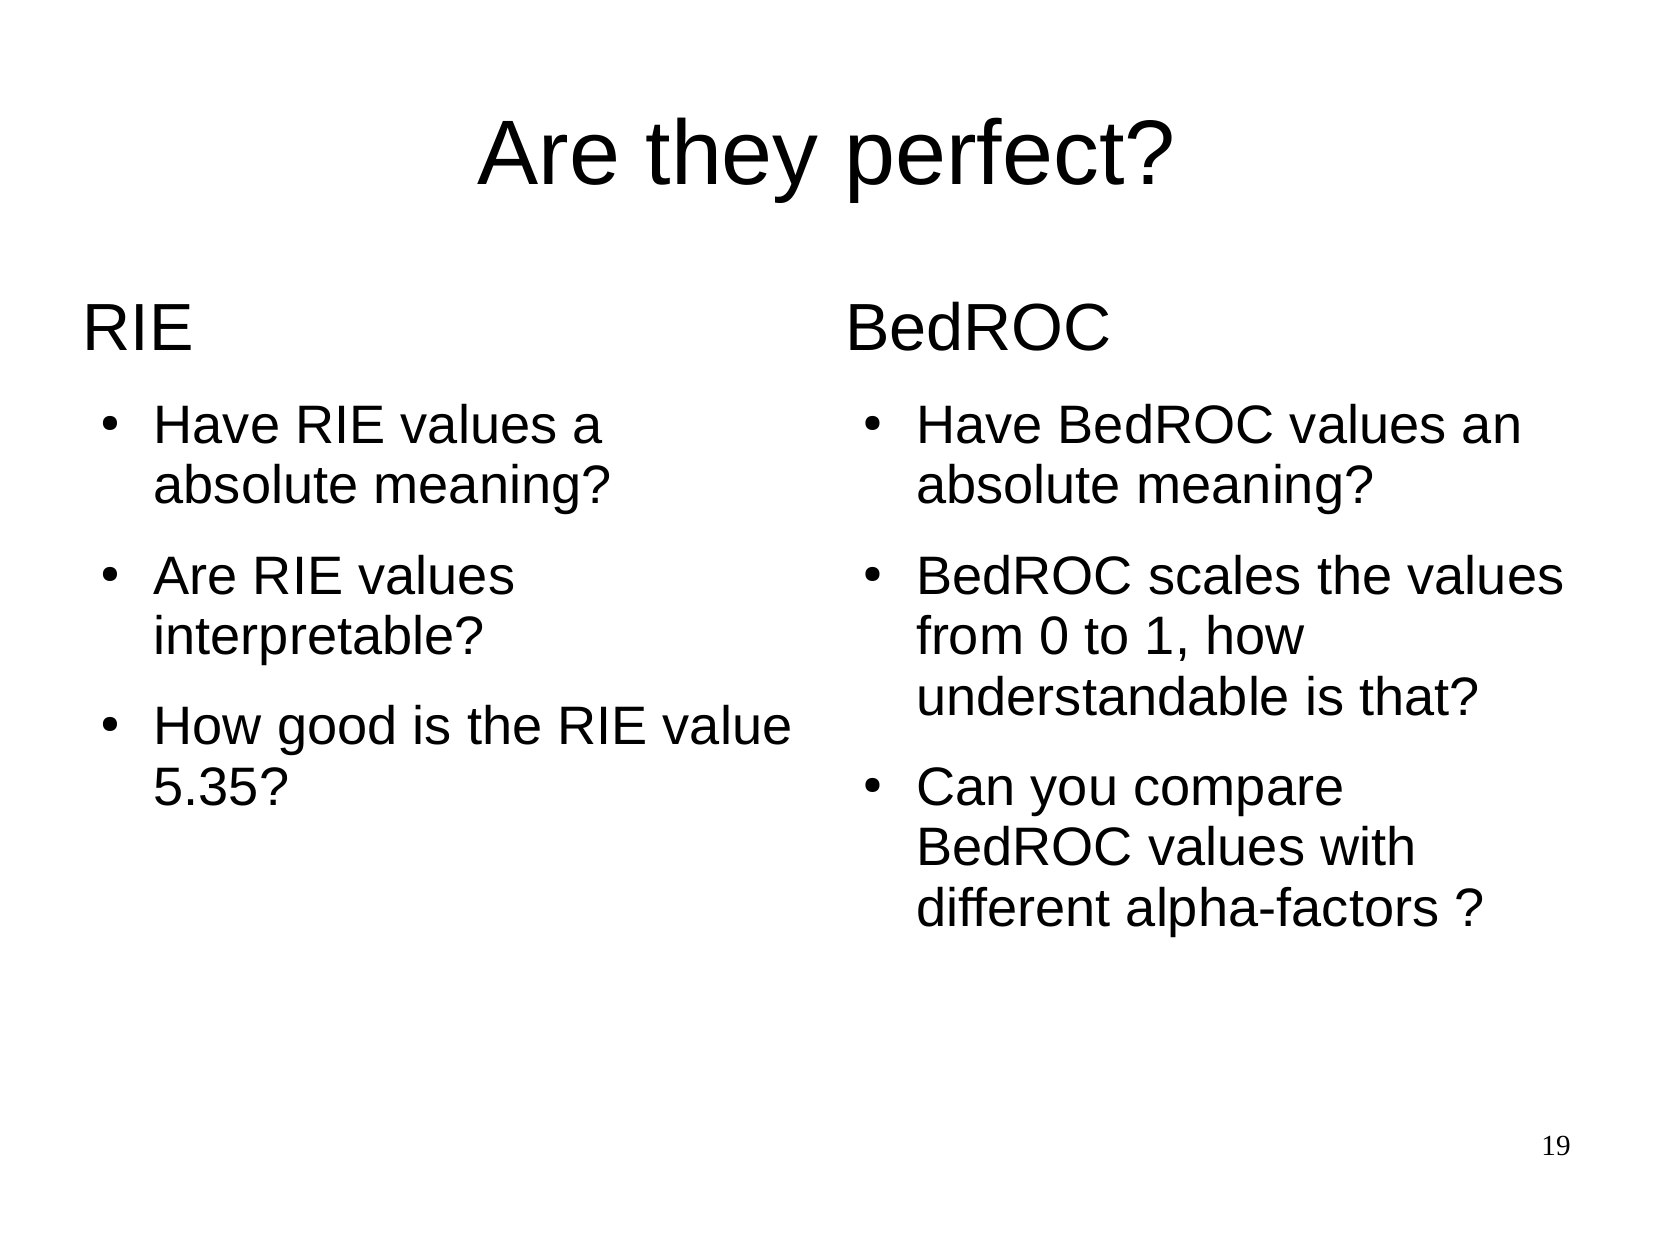

# Are they perfect?
RIE
Have RIE values a absolute meaning?
Are RIE values interpretable?
How good is the RIE value 5.35?
BedROC
Have BedROC values an absolute meaning?
BedROC scales the values from 0 to 1, how understandable is that?
Can you compare BedROC values with different alpha-factors ?
19